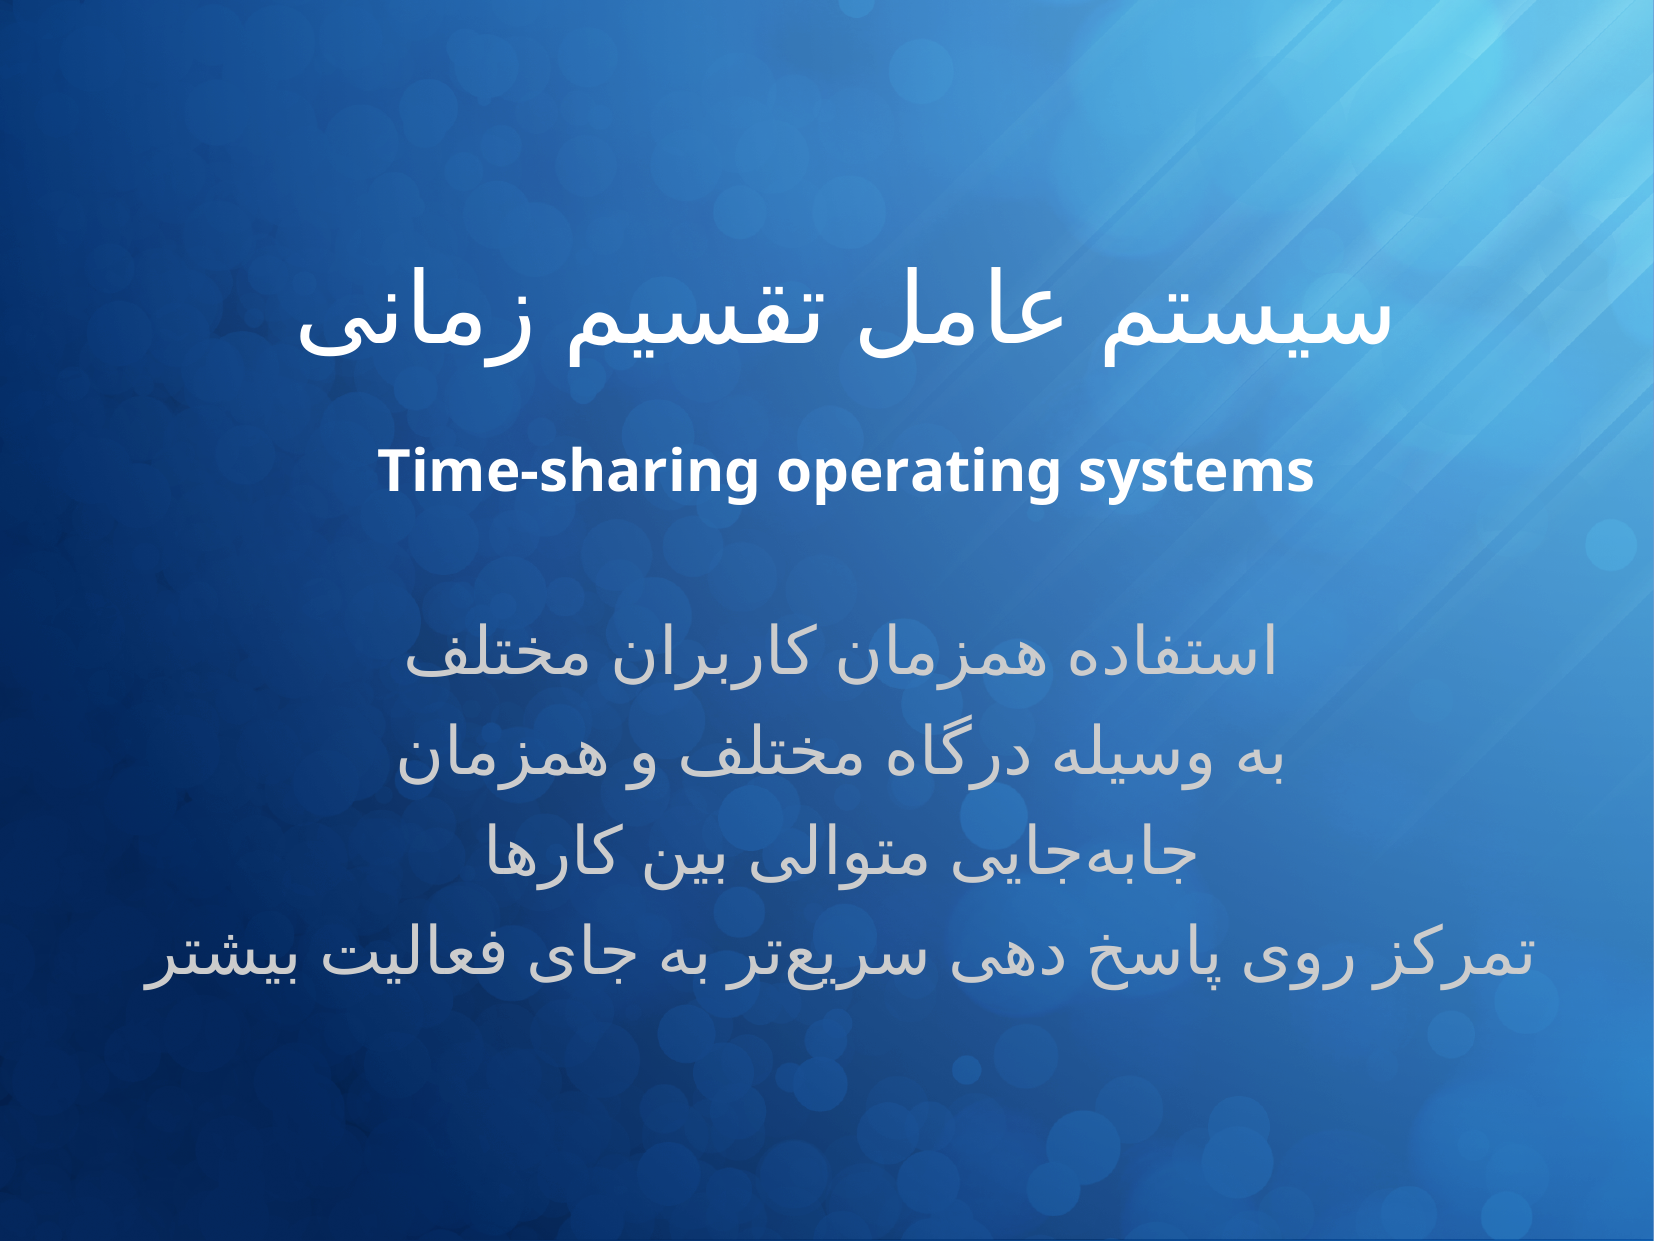

سیستم عامل تقسیم زمانی
Time-sharing operating systems
# استفاده همزمان کاربران مختلف
به وسیله درگاه مختلف و همزمان
جابه‌جایی متوالی بین کارها
تمرکز روی پاسخ دهی سریع‌تر به جای فعالیت بیشتر